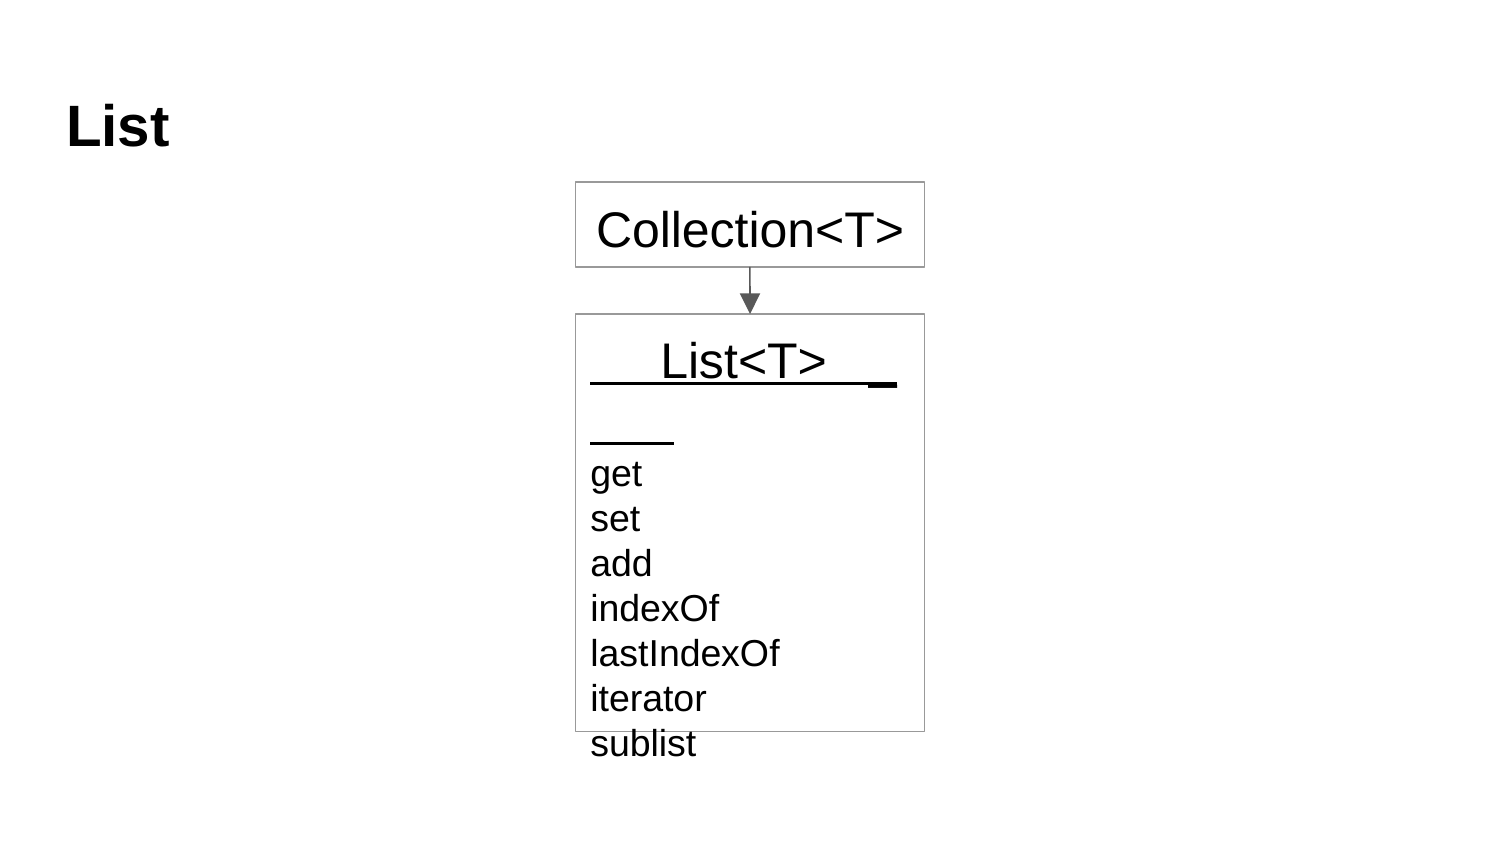

# List
Collection<T>
 List<T> _
get
set
add
indexOf
lastIndexOf
iterator
sublist